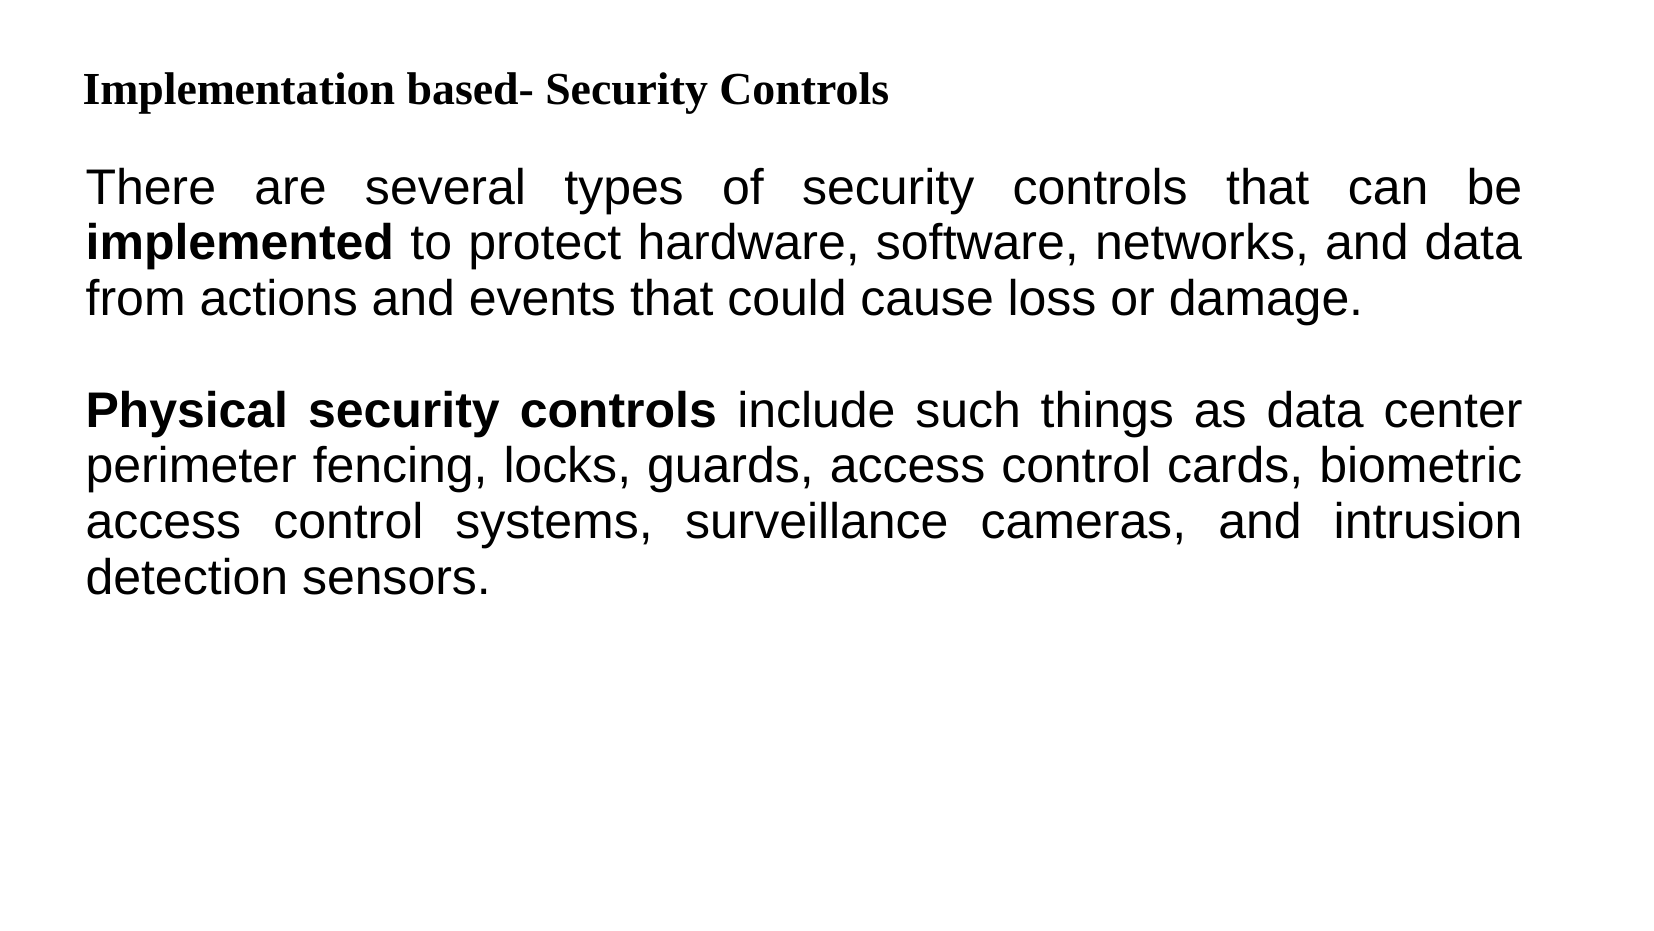

# Implementation based- Security Controls
There are several types of security controls that can be implemented to protect hardware, software, networks, and data from actions and events that could cause loss or damage.
Physical security controls include such things as data center perimeter fencing, locks, guards, access control cards, biometric access control systems, surveillance cameras, and intrusion detection sensors.